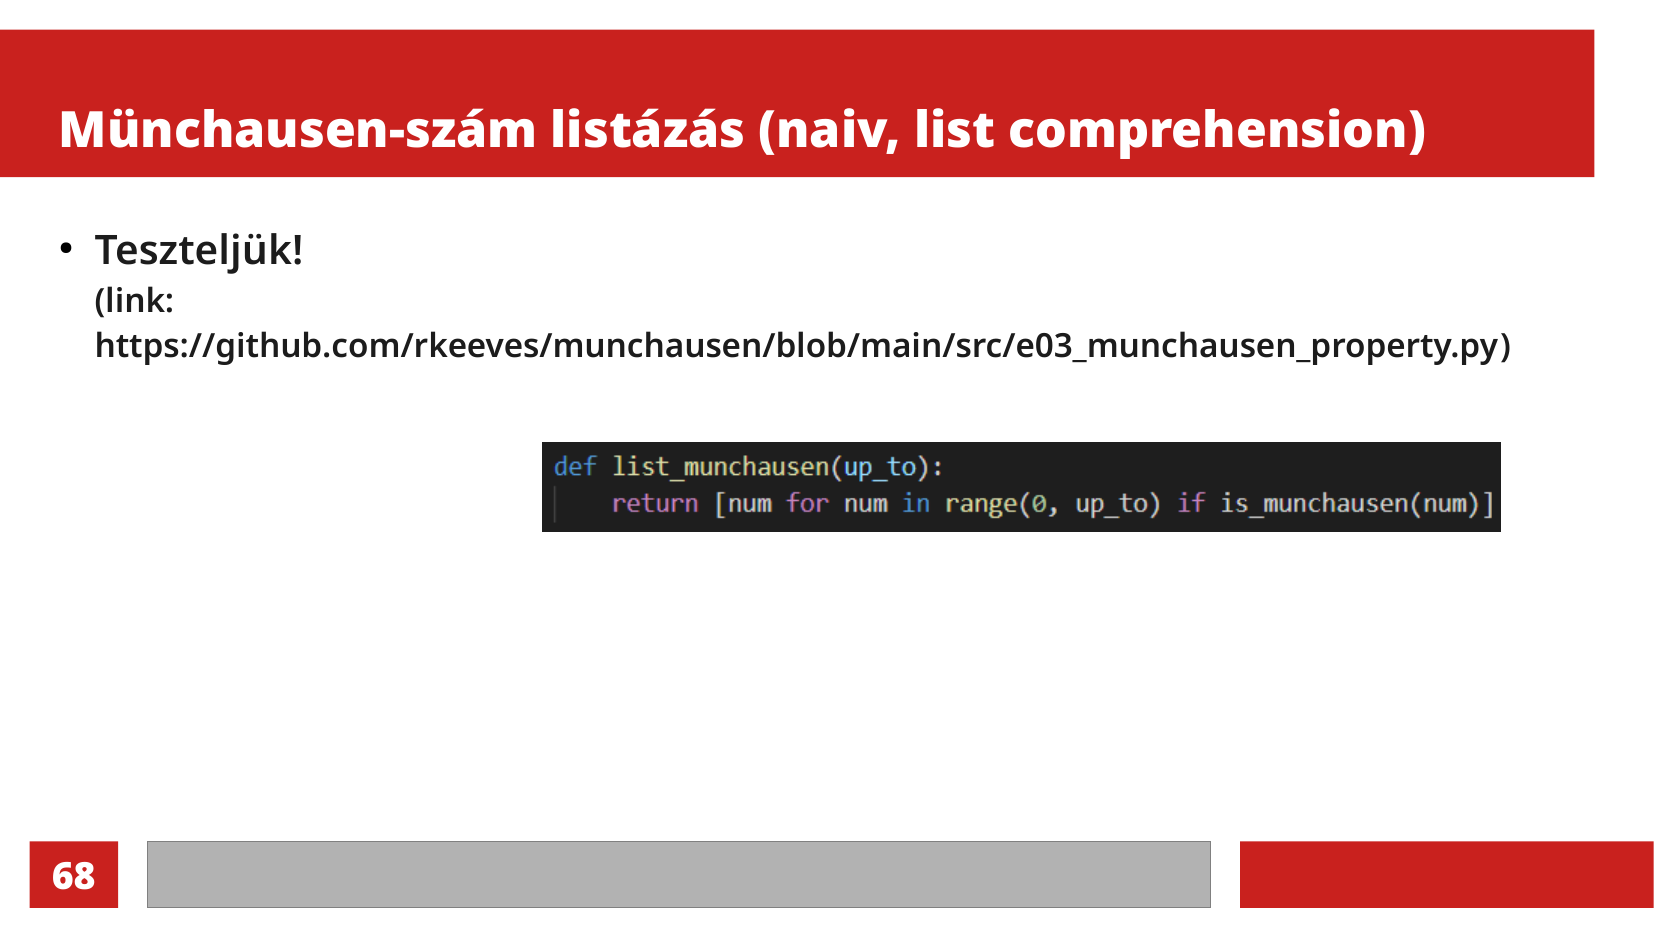

# Münchausen-szám listázás (naiv, list comprehension)
Teszteljük!
(link: https://github.com/rkeeves/munchausen/blob/main/src/e03_munchausen_property.py)
68